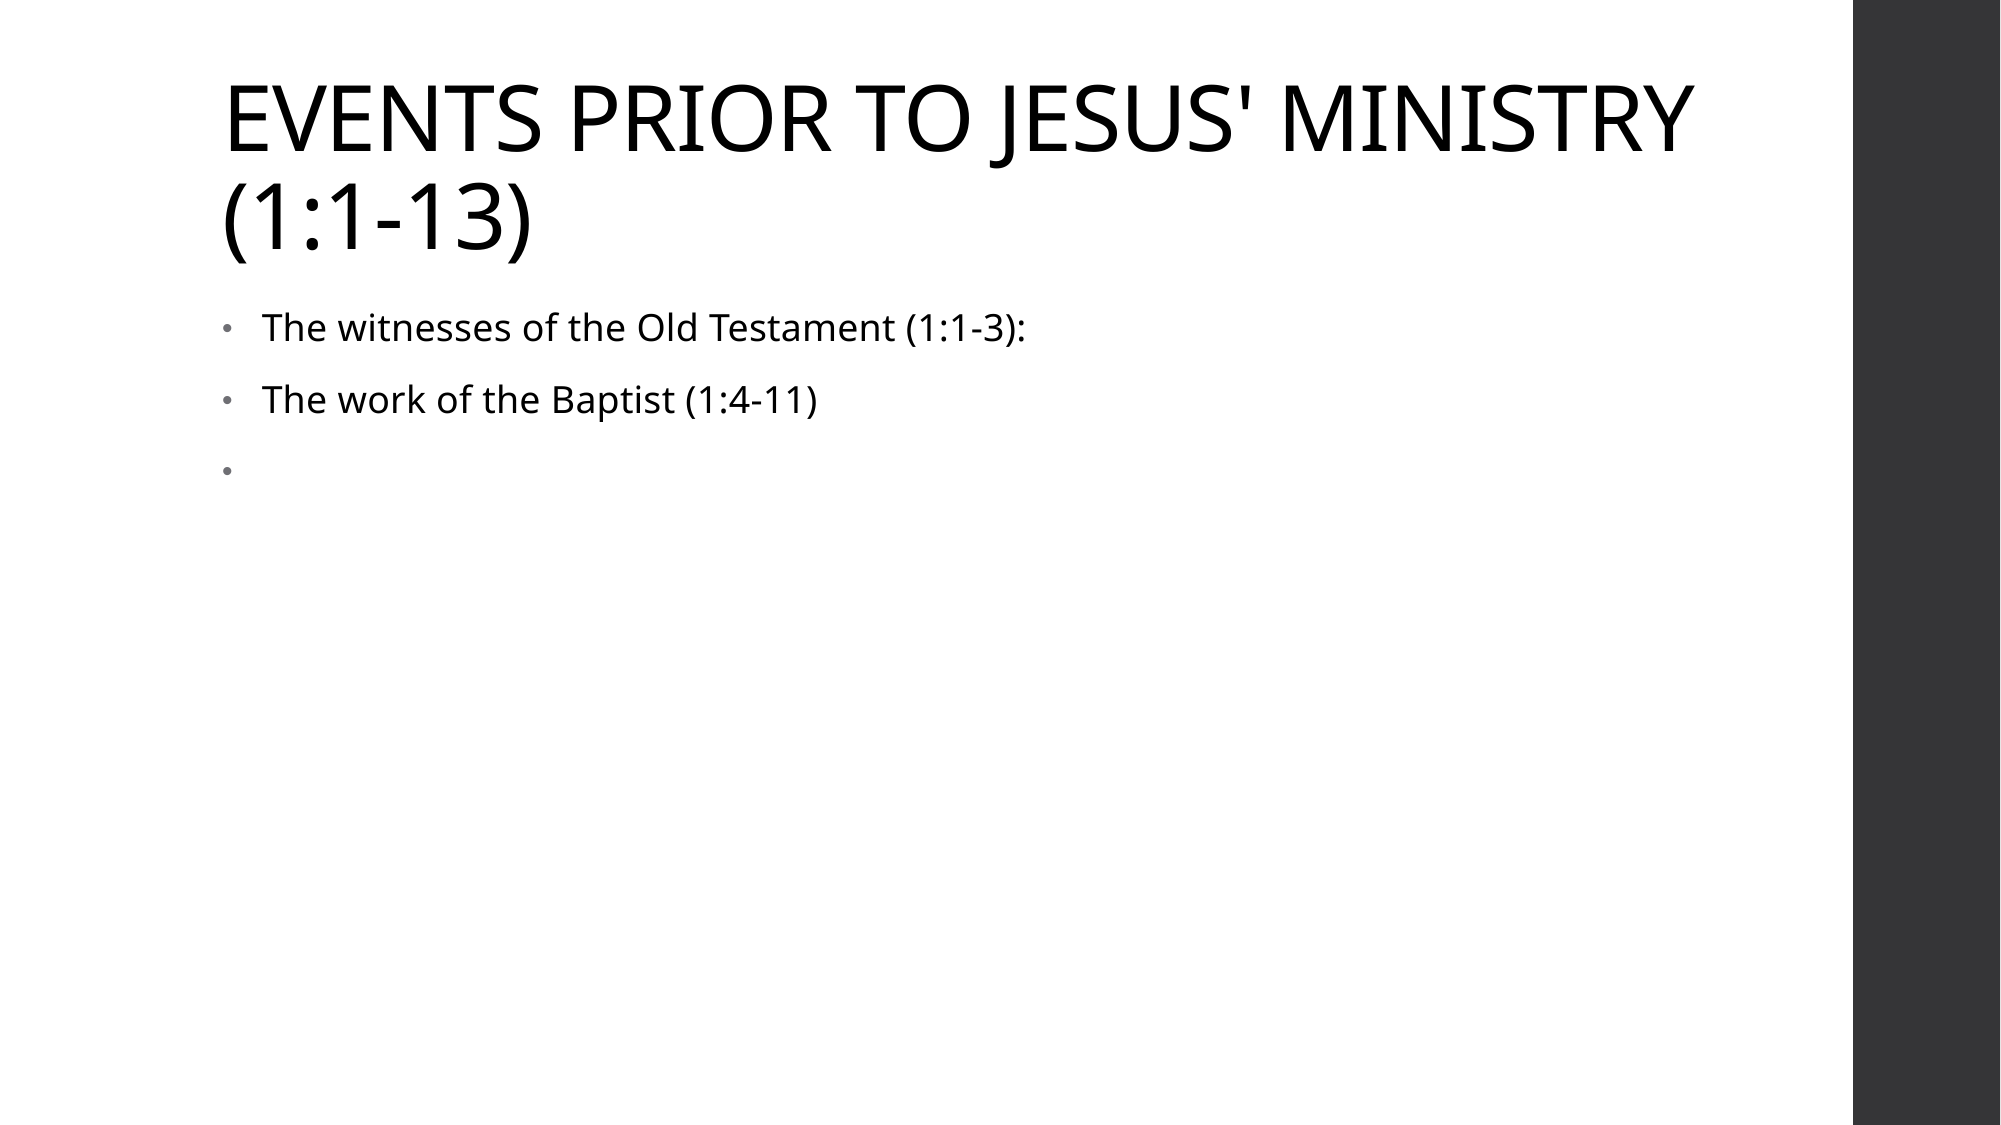

# EVENTS PRIOR TO JESUS' MINISTRY (1:1-13)
 The witnesses of the Old Testament (1:1-3):
 The work of the Baptist (1:4-11)